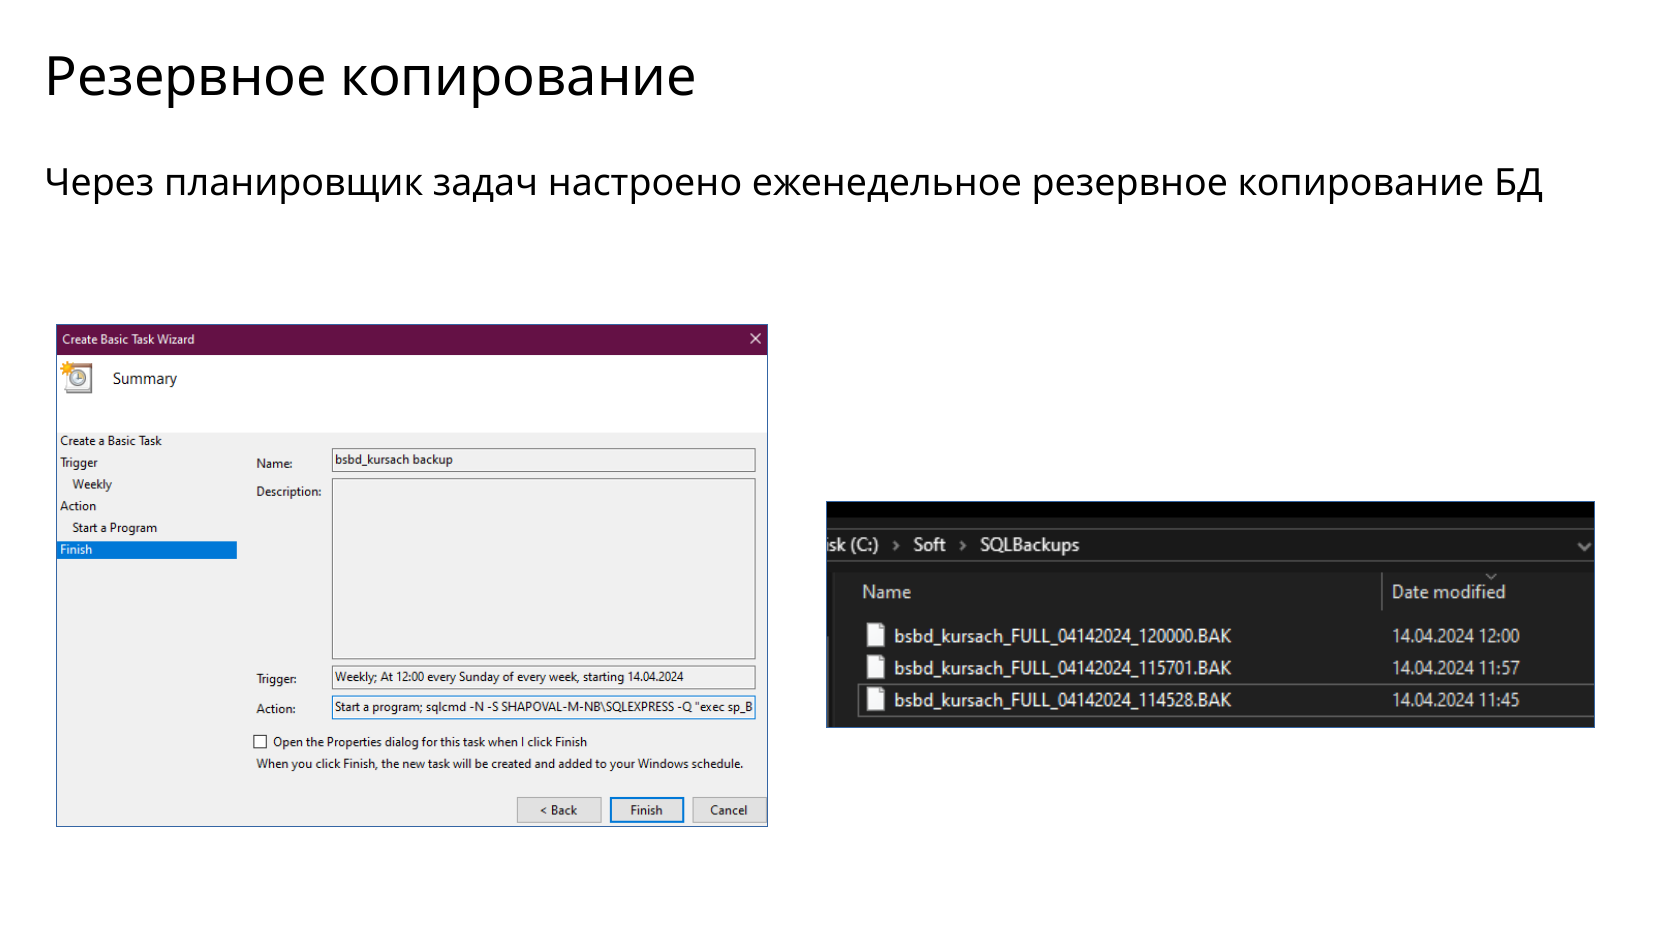

Резервное копирование
Через планировщик задач настроено еженедельное резервное копирование БД